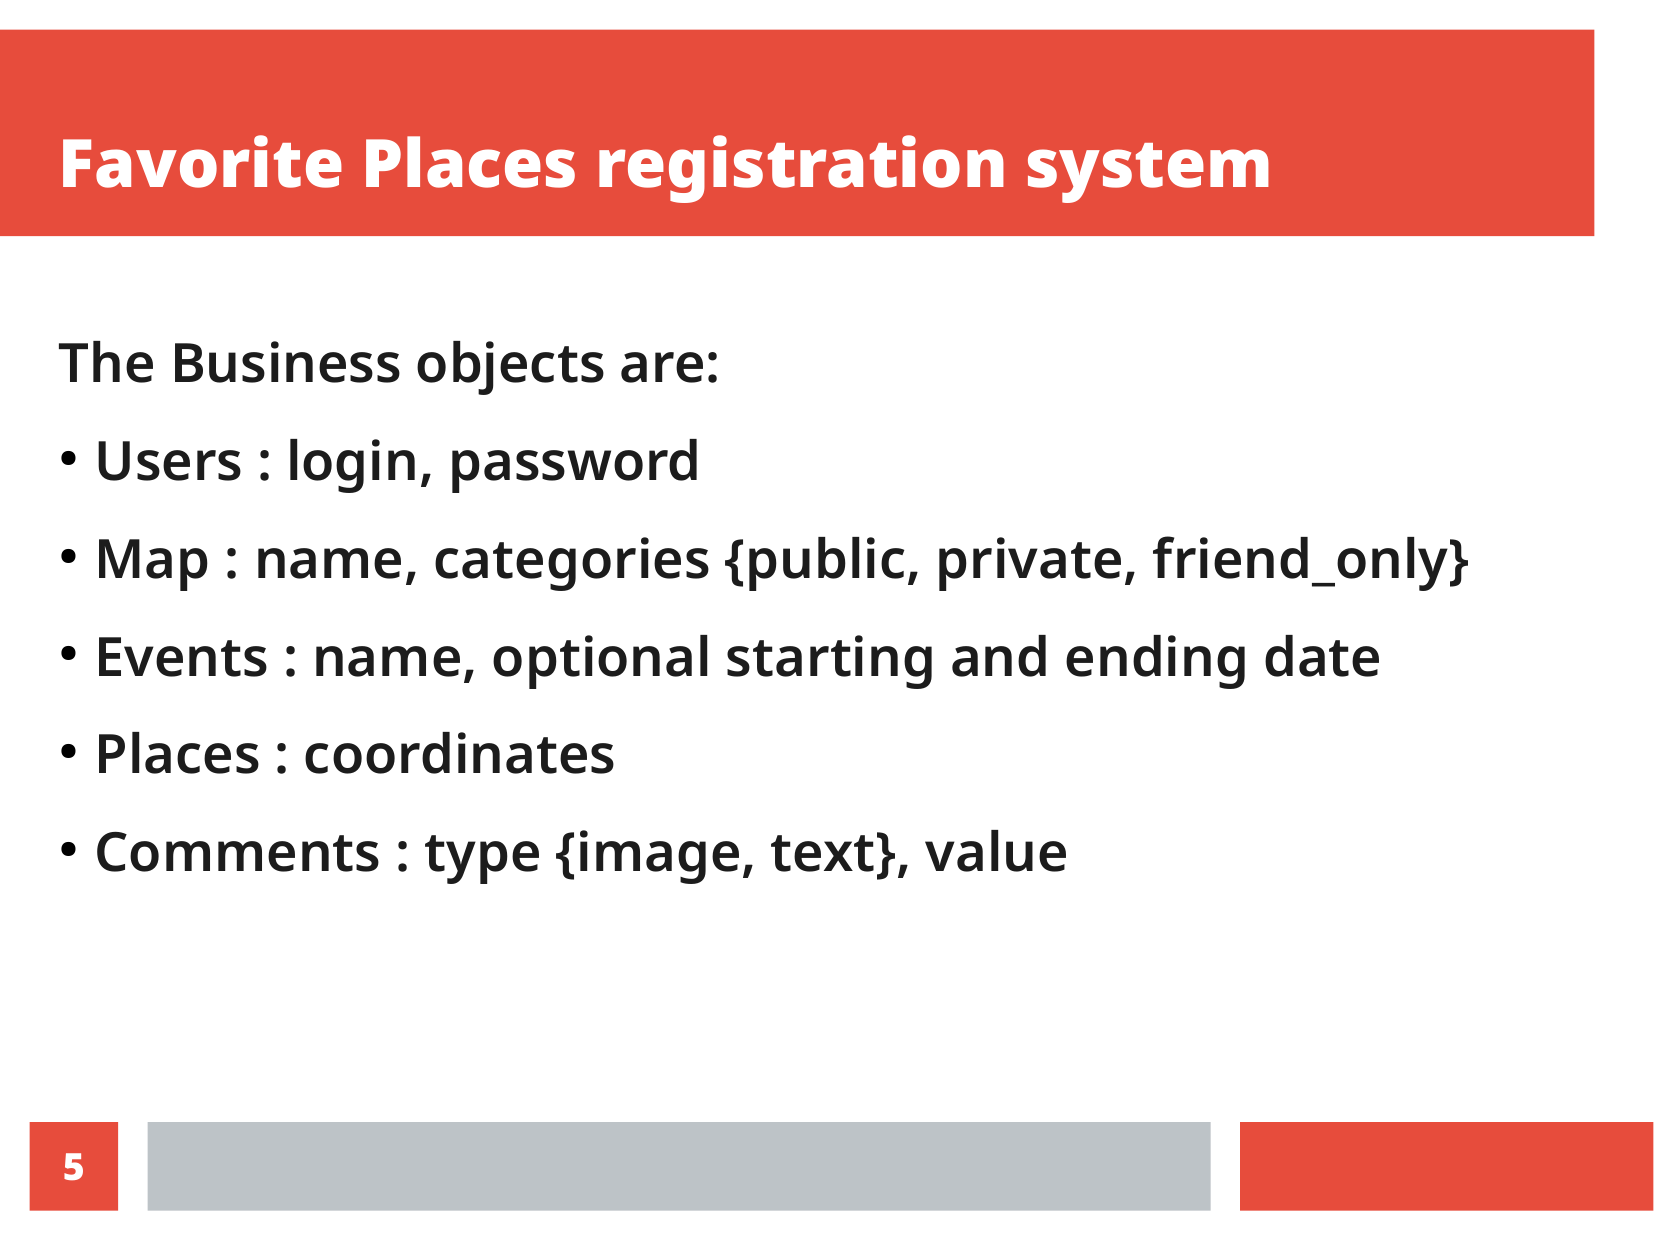

# Favorite Places registration system
The Business objects are:
Users : login, password
Map : name, categories {public, private, friend_only}
Events : name, optional starting and ending date
Places : coordinates
Comments : type {image, text}, value
5